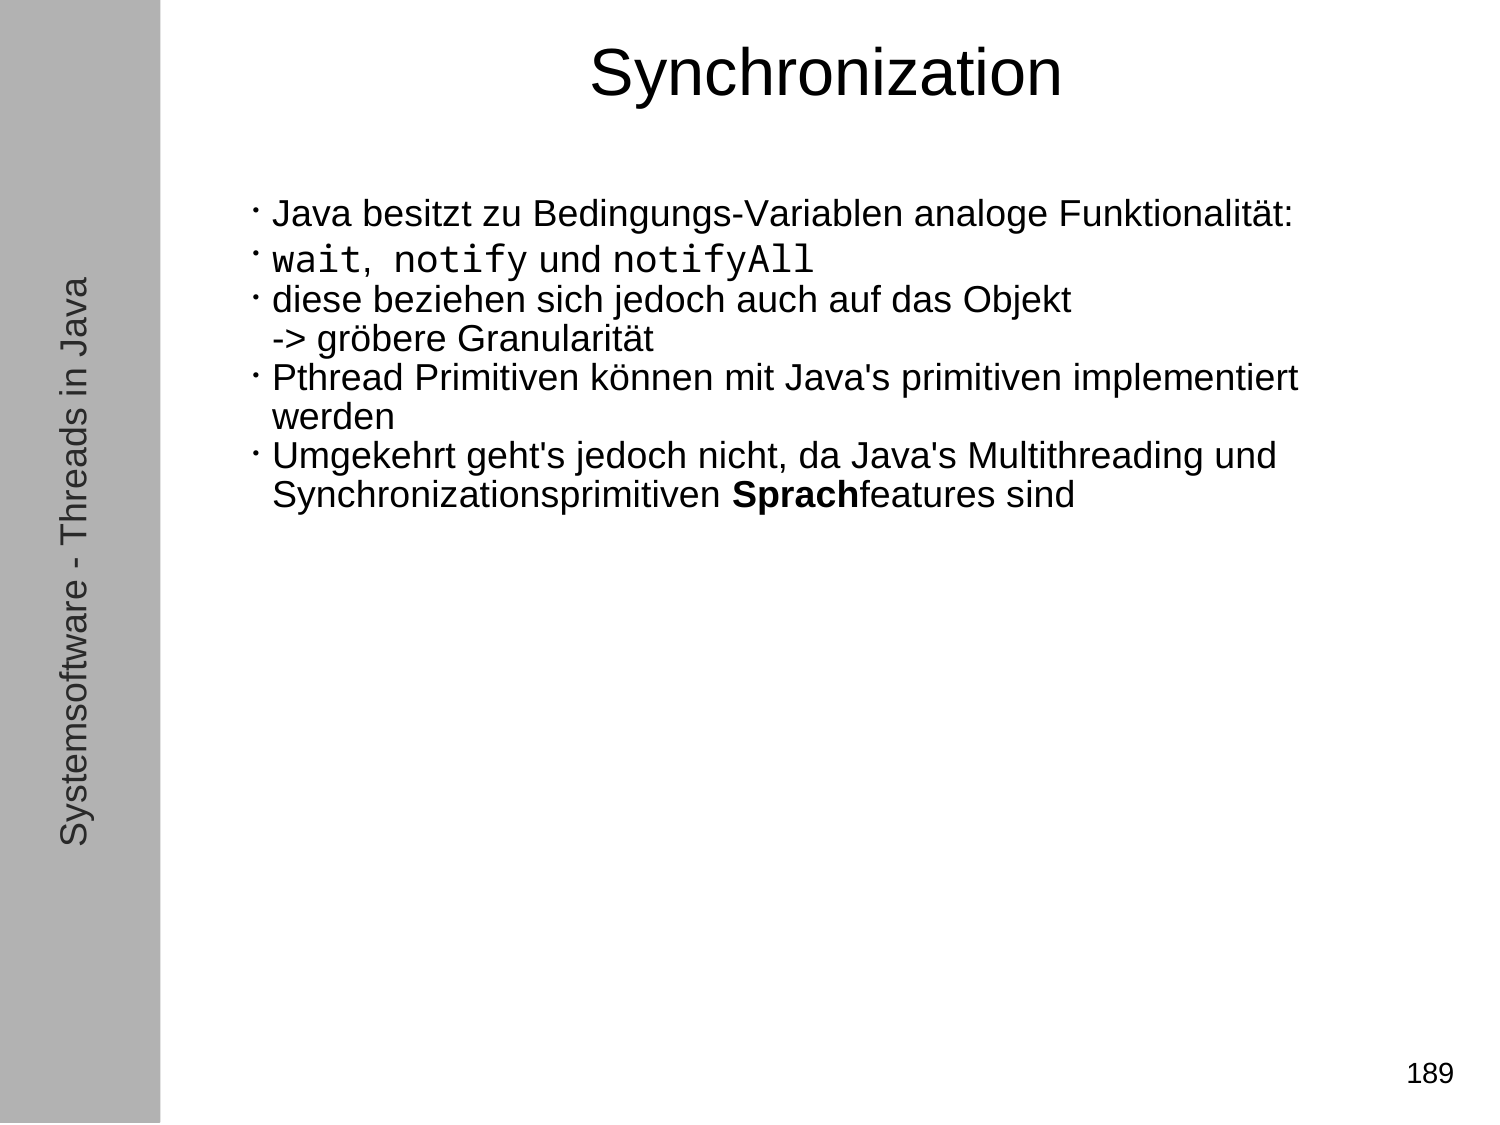

Synchronization
Java besitzt zu Bedingungs-Variablen analoge Funktionalität:
wait, notify und notifyAll
diese beziehen sich jedoch auch auf das Objekt
-> gröbere Granularität
Pthread Primitiven können mit Java's primitiven implementiert werden
Umgekehrt geht's jedoch nicht, da Java's Multithreading und Synchronizationsprimitiven Sprachfeatures sind
Systemsoftware - Threads in Java